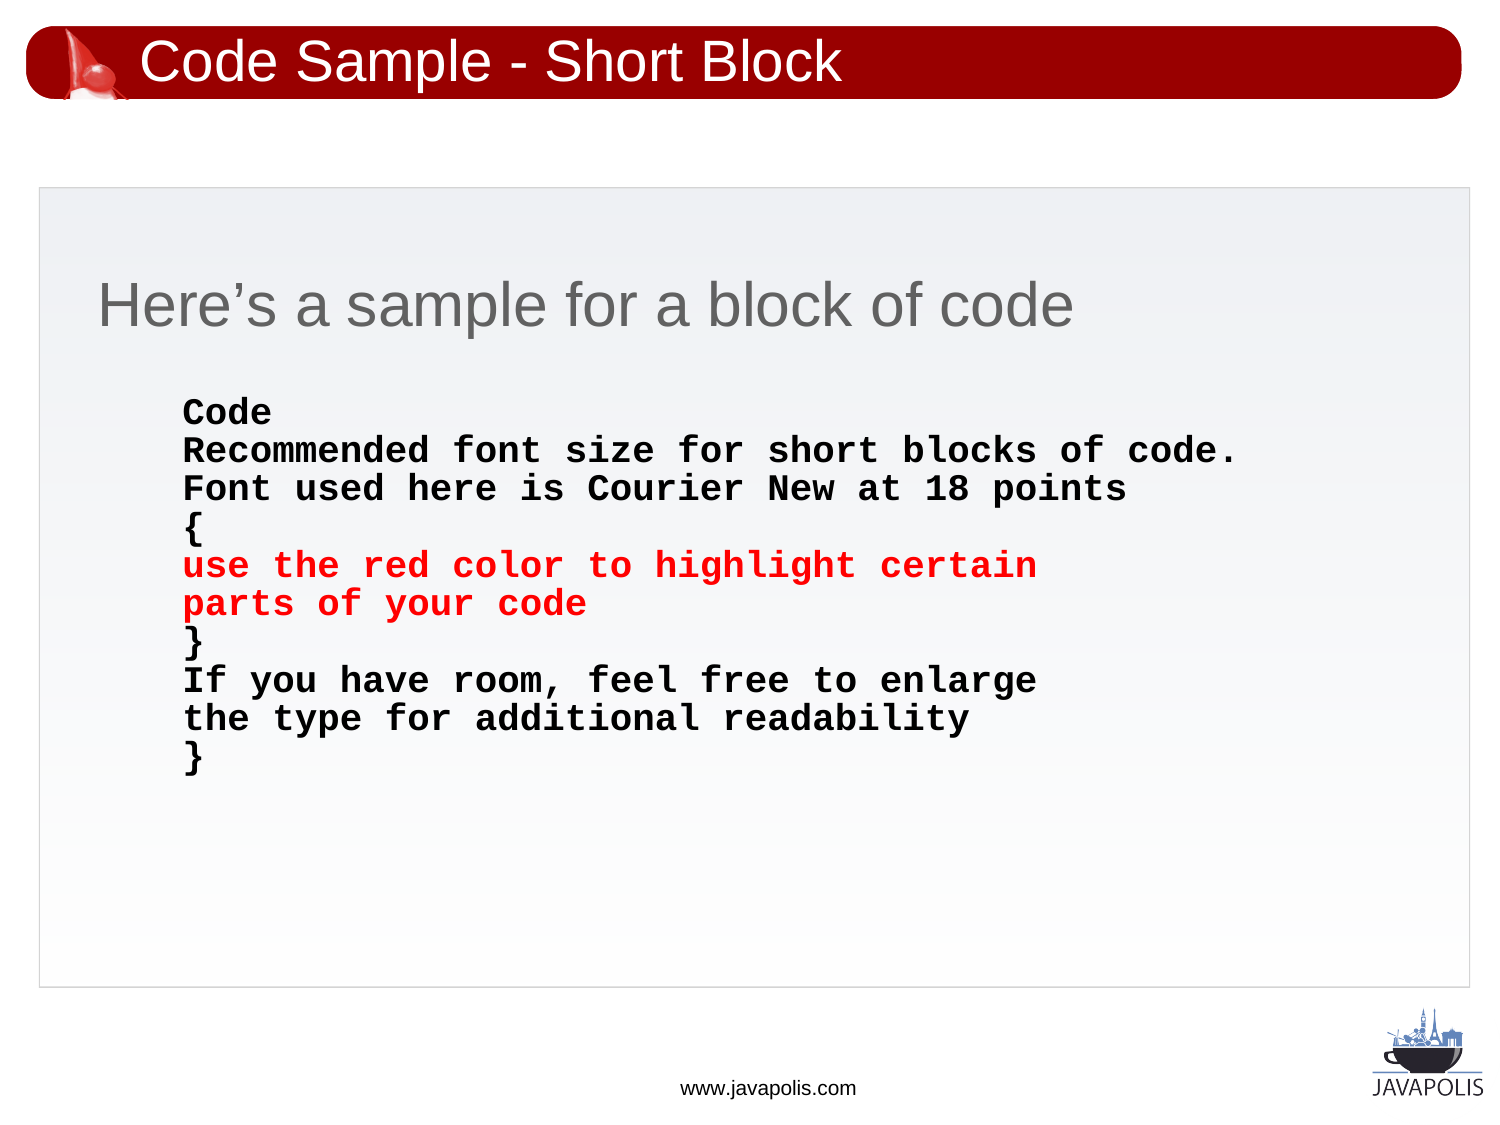

# Code Sample - Short Block
Here’s a sample for a block of code
Code
Recommended font size for short blocks of code.
Font used here is Courier New at 18 points
{
use the red color to highlight certain
parts of your code
}
If you have room, feel free to enlarge
the type for additional readability
}